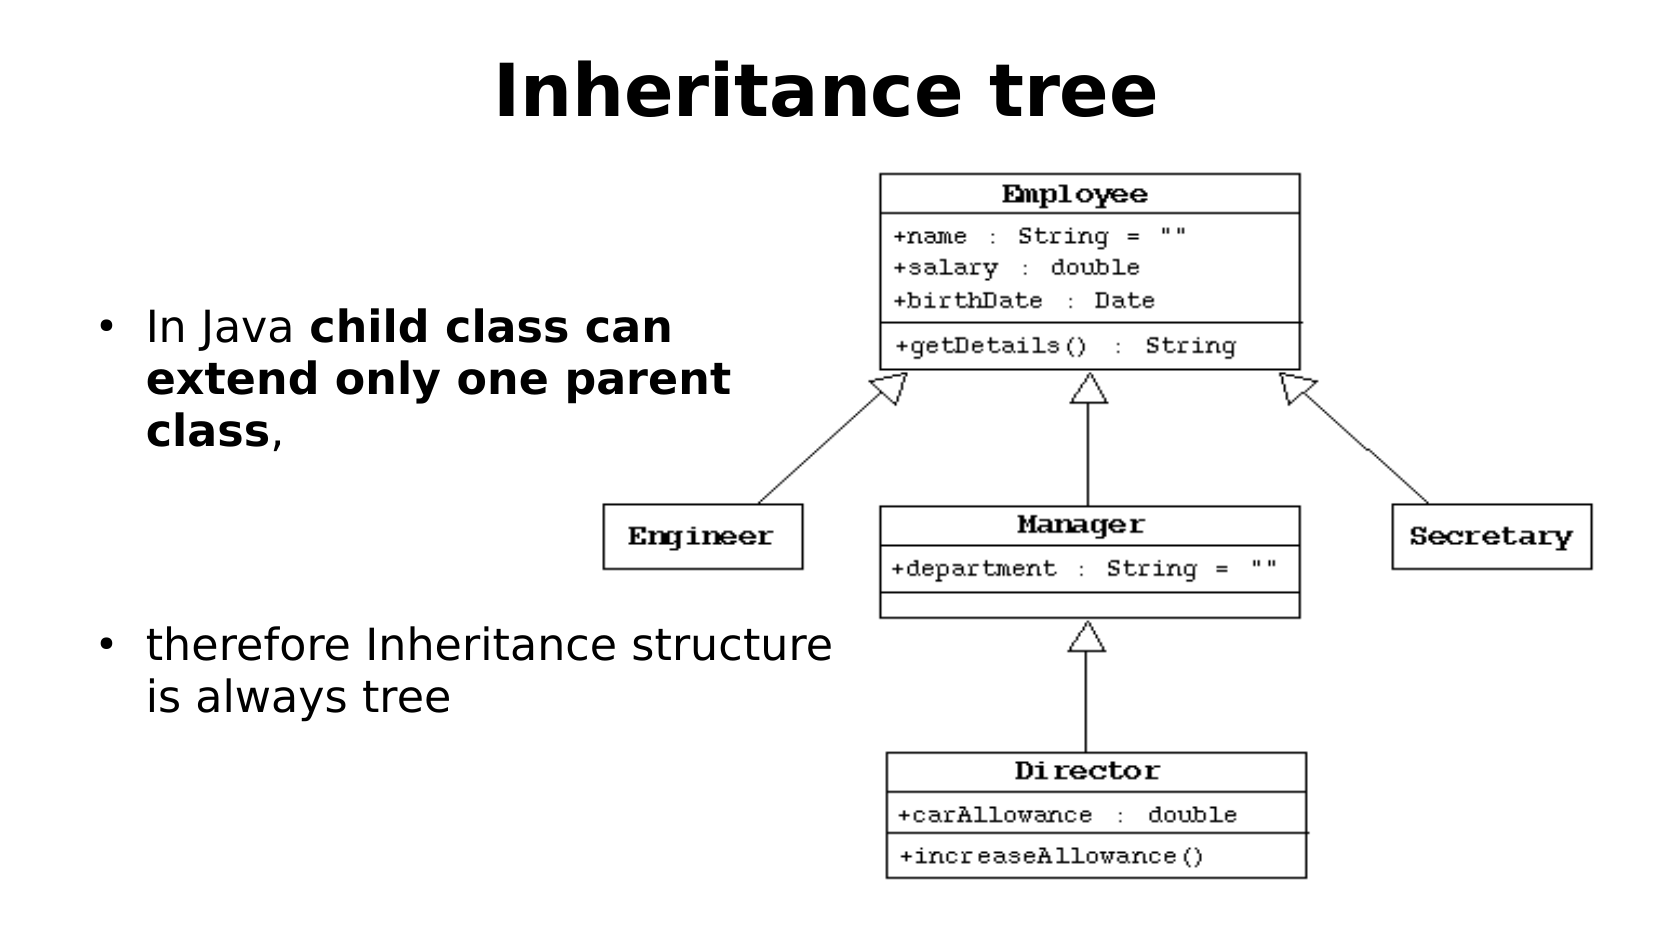

# Inheritance tree
In Java child class can extend only one parent class,
therefore Inheritance structure is always tree